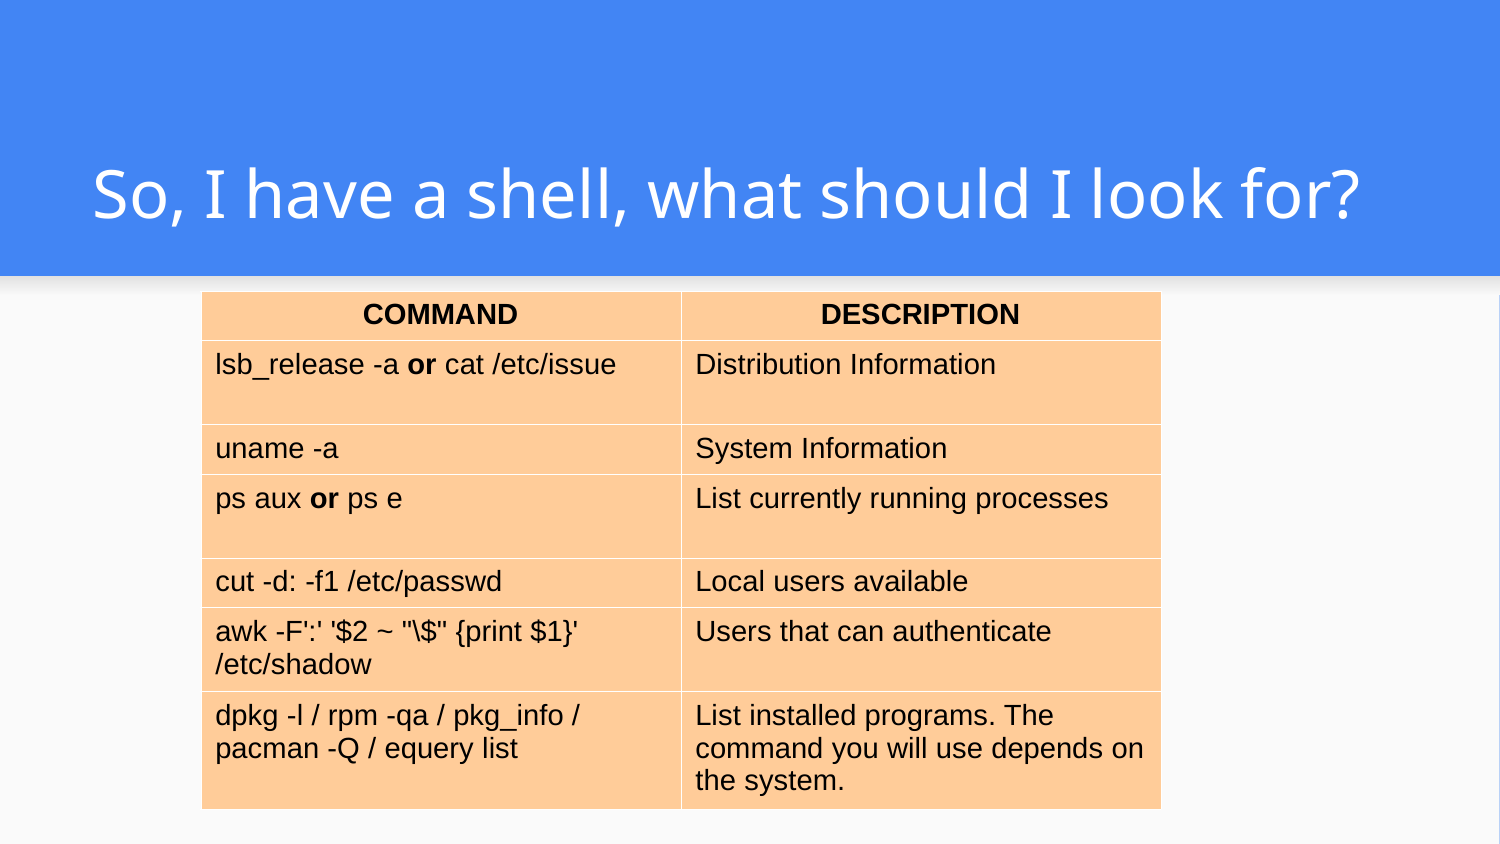

# So, I have a shell, what should I look for?
| COMMAND | DESCRIPTION |
| --- | --- |
| lsb\_release -a or cat /etc/issue | Distribution Information |
| uname -a | System Information |
| ps aux or ps e | List currently running processes |
| cut -d: -f1 /etc/passwd | Local users available |
| awk -F':' '$2 ~ "\$" {print $1}' /etc/shadow | Users that can authenticate |
| dpkg -l / rpm -qa / pkg\_info / pacman -Q / equery list | List installed programs. The command you will use depends on the system. |